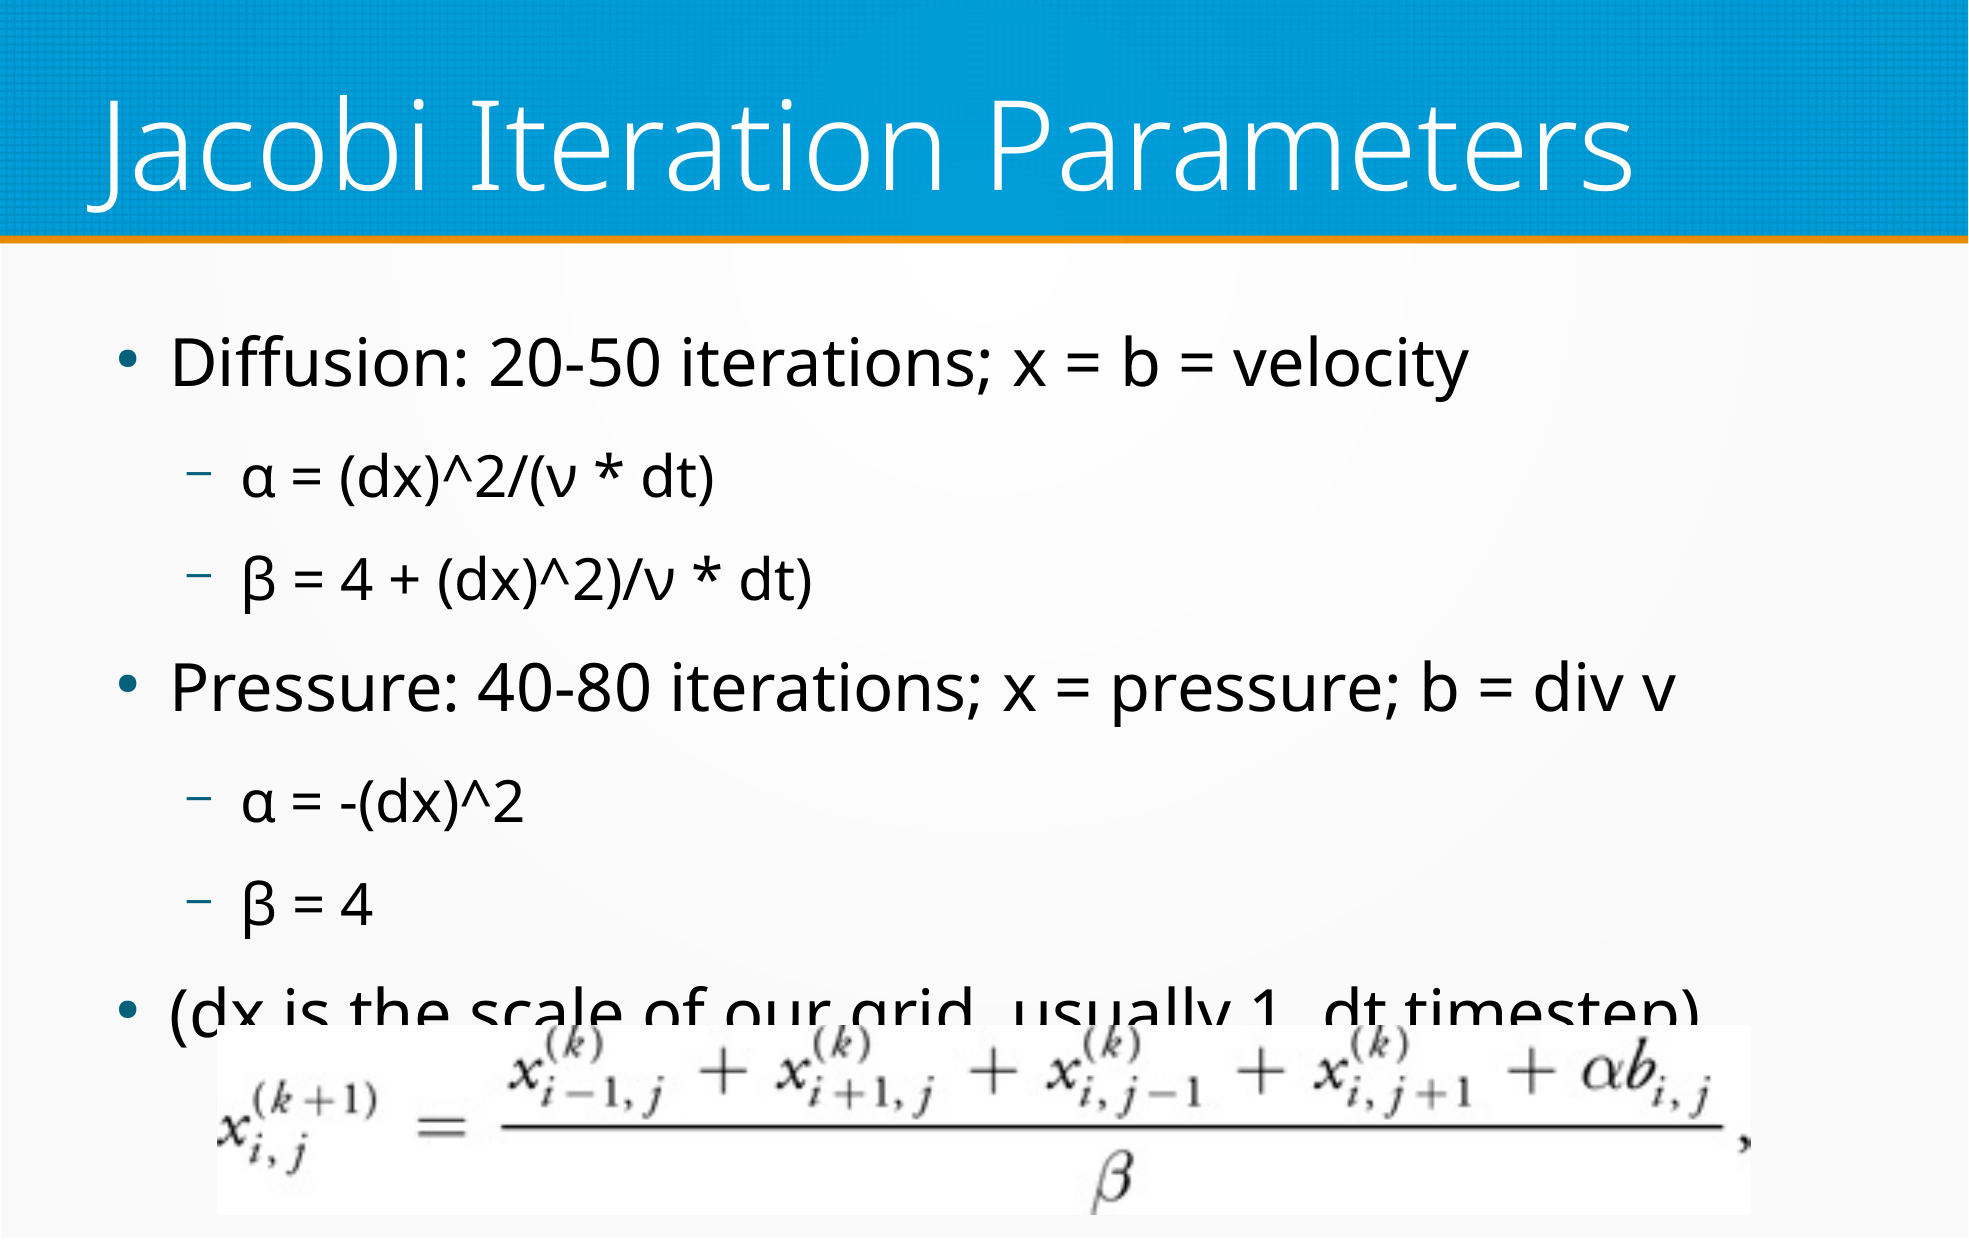

# Jacobi Iteration Parameters
Diffusion: 20-50 iterations; x = b = velocity
α = (dx)^2/(ν * dt)
β = 4 + (dx)^2)/ν * dt)
Pressure: 40-80 iterations; x = pressure; b = div v
α = -(dx)^2
β = 4
(dx is the scale of our grid, usually 1, dt timestep)